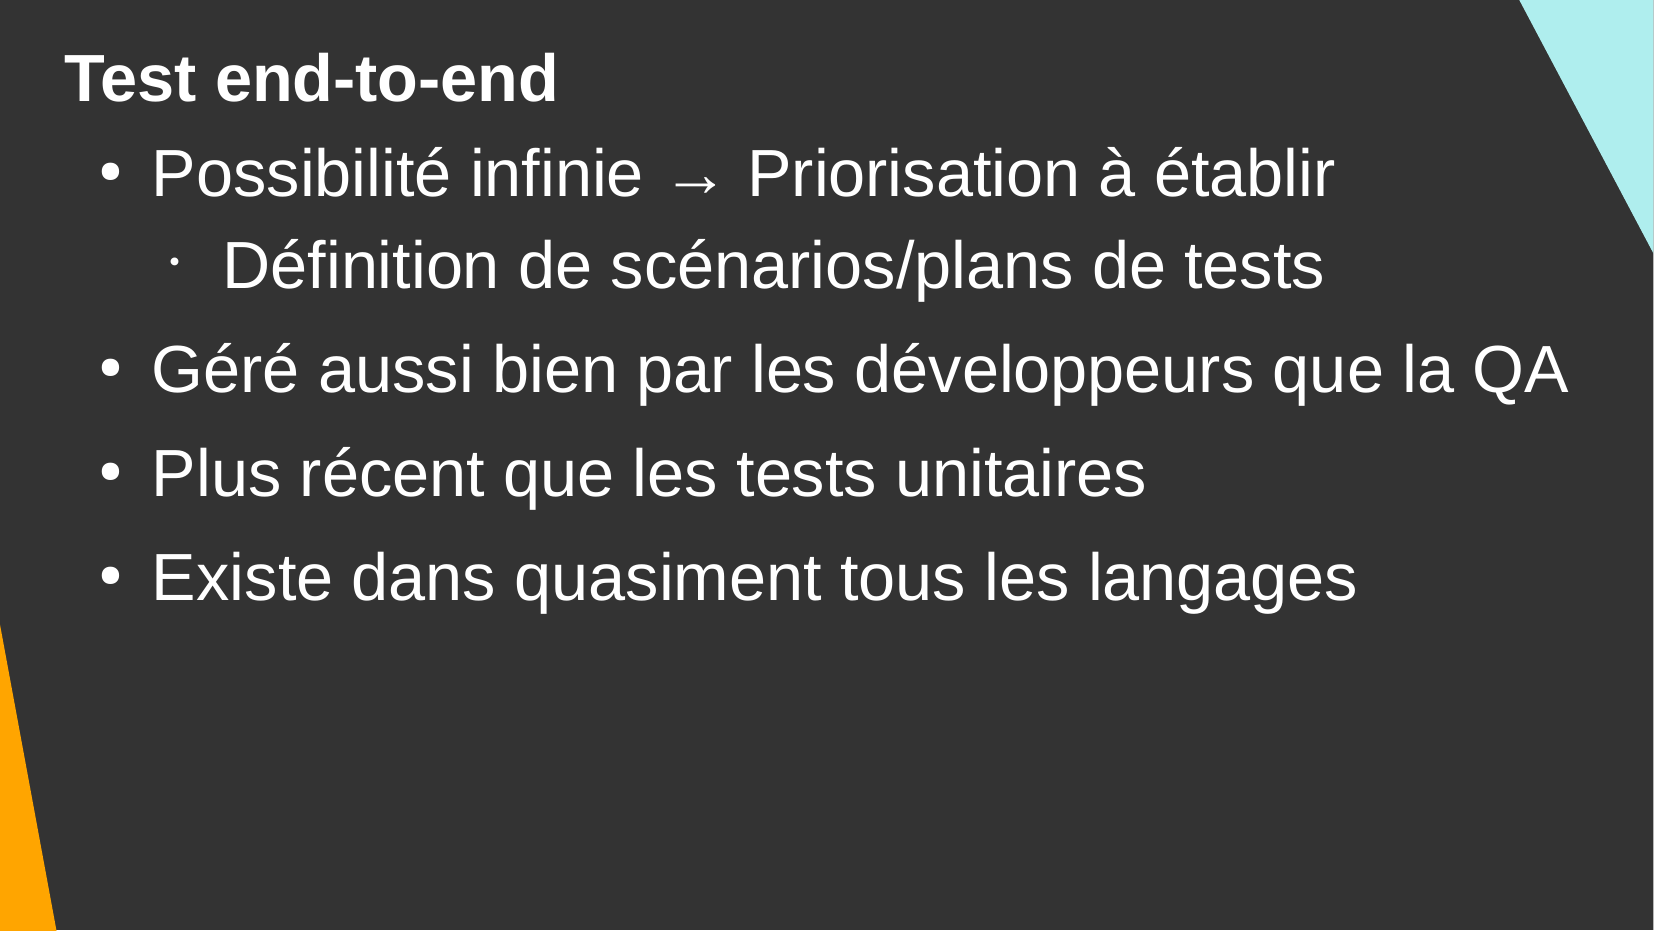

# Test end-to-end
Possibilité infinie → Priorisation à établir
Définition de scénarios/plans de tests
Géré aussi bien par les développeurs que la QA
Plus récent que les tests unitaires
Existe dans quasiment tous les langages